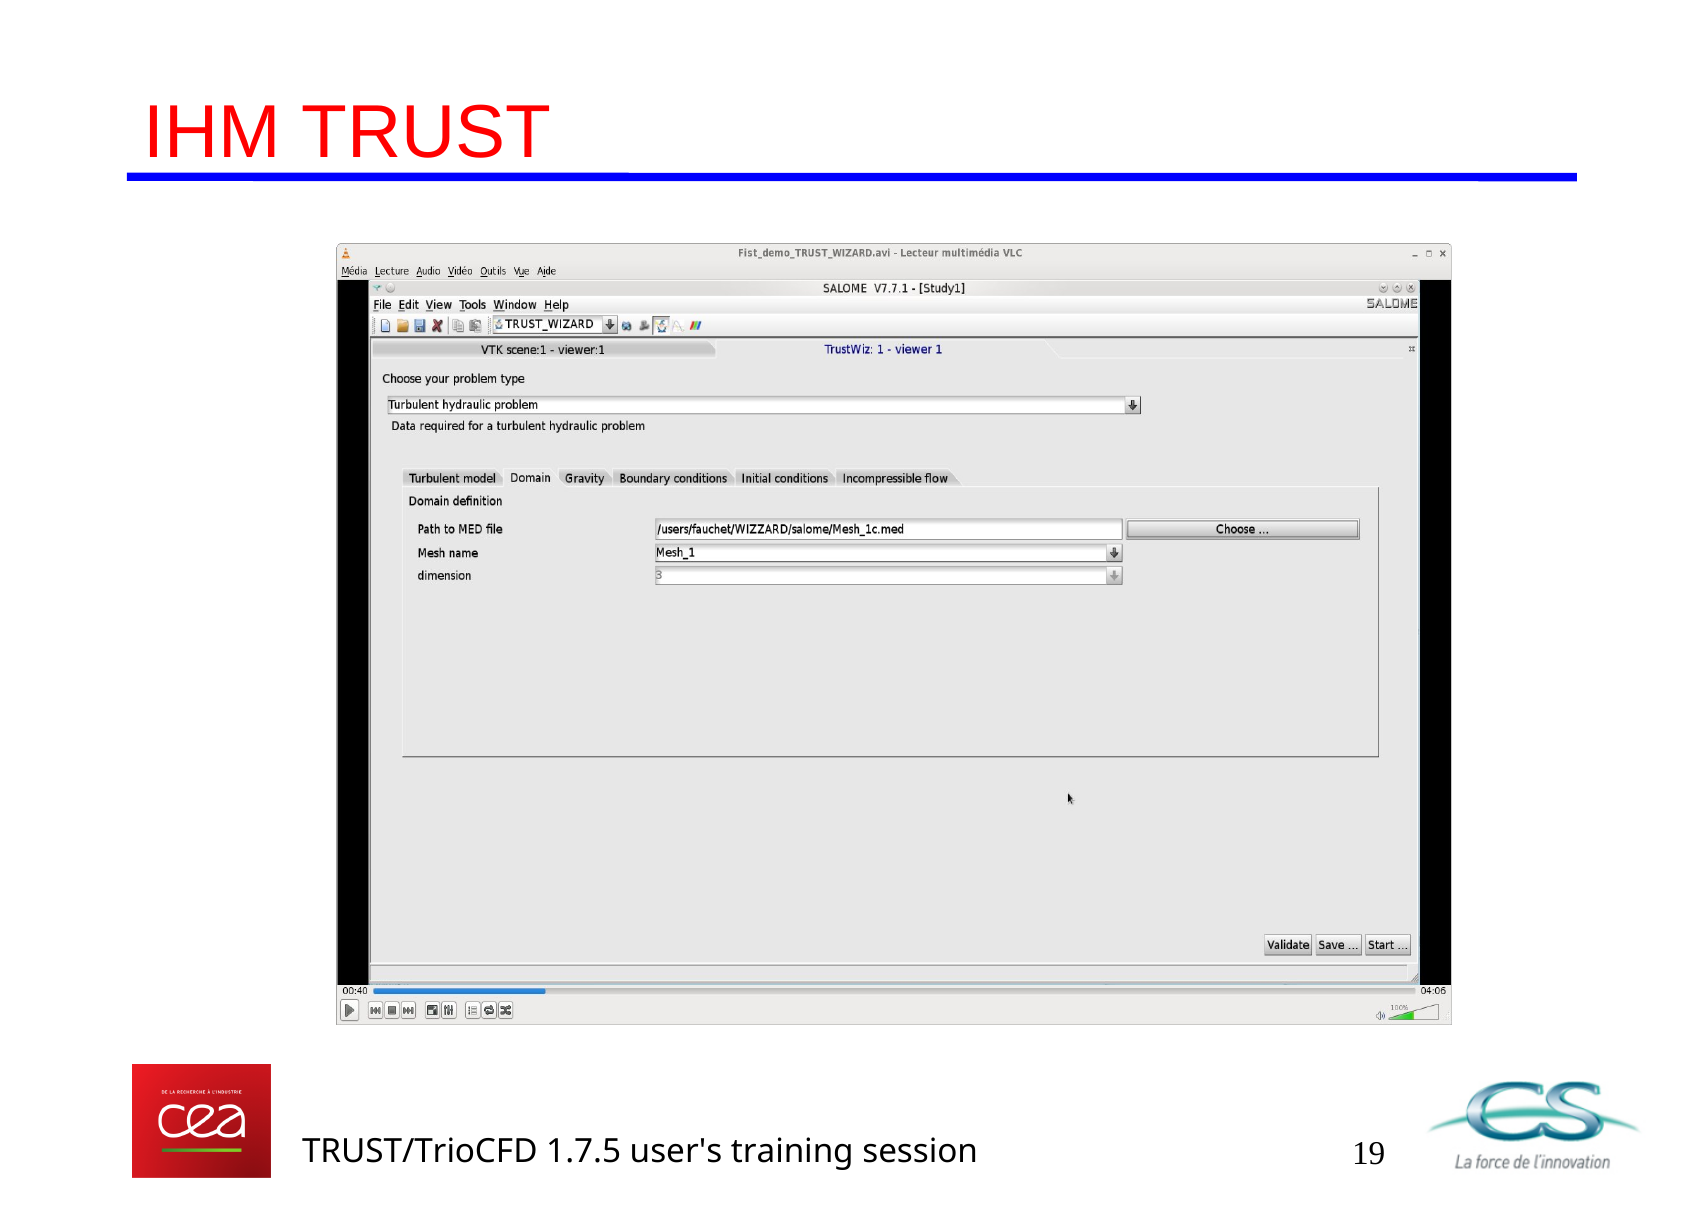

# IHM TRUST
TRUST/TrioCFD 1.7.5 user's training session
19